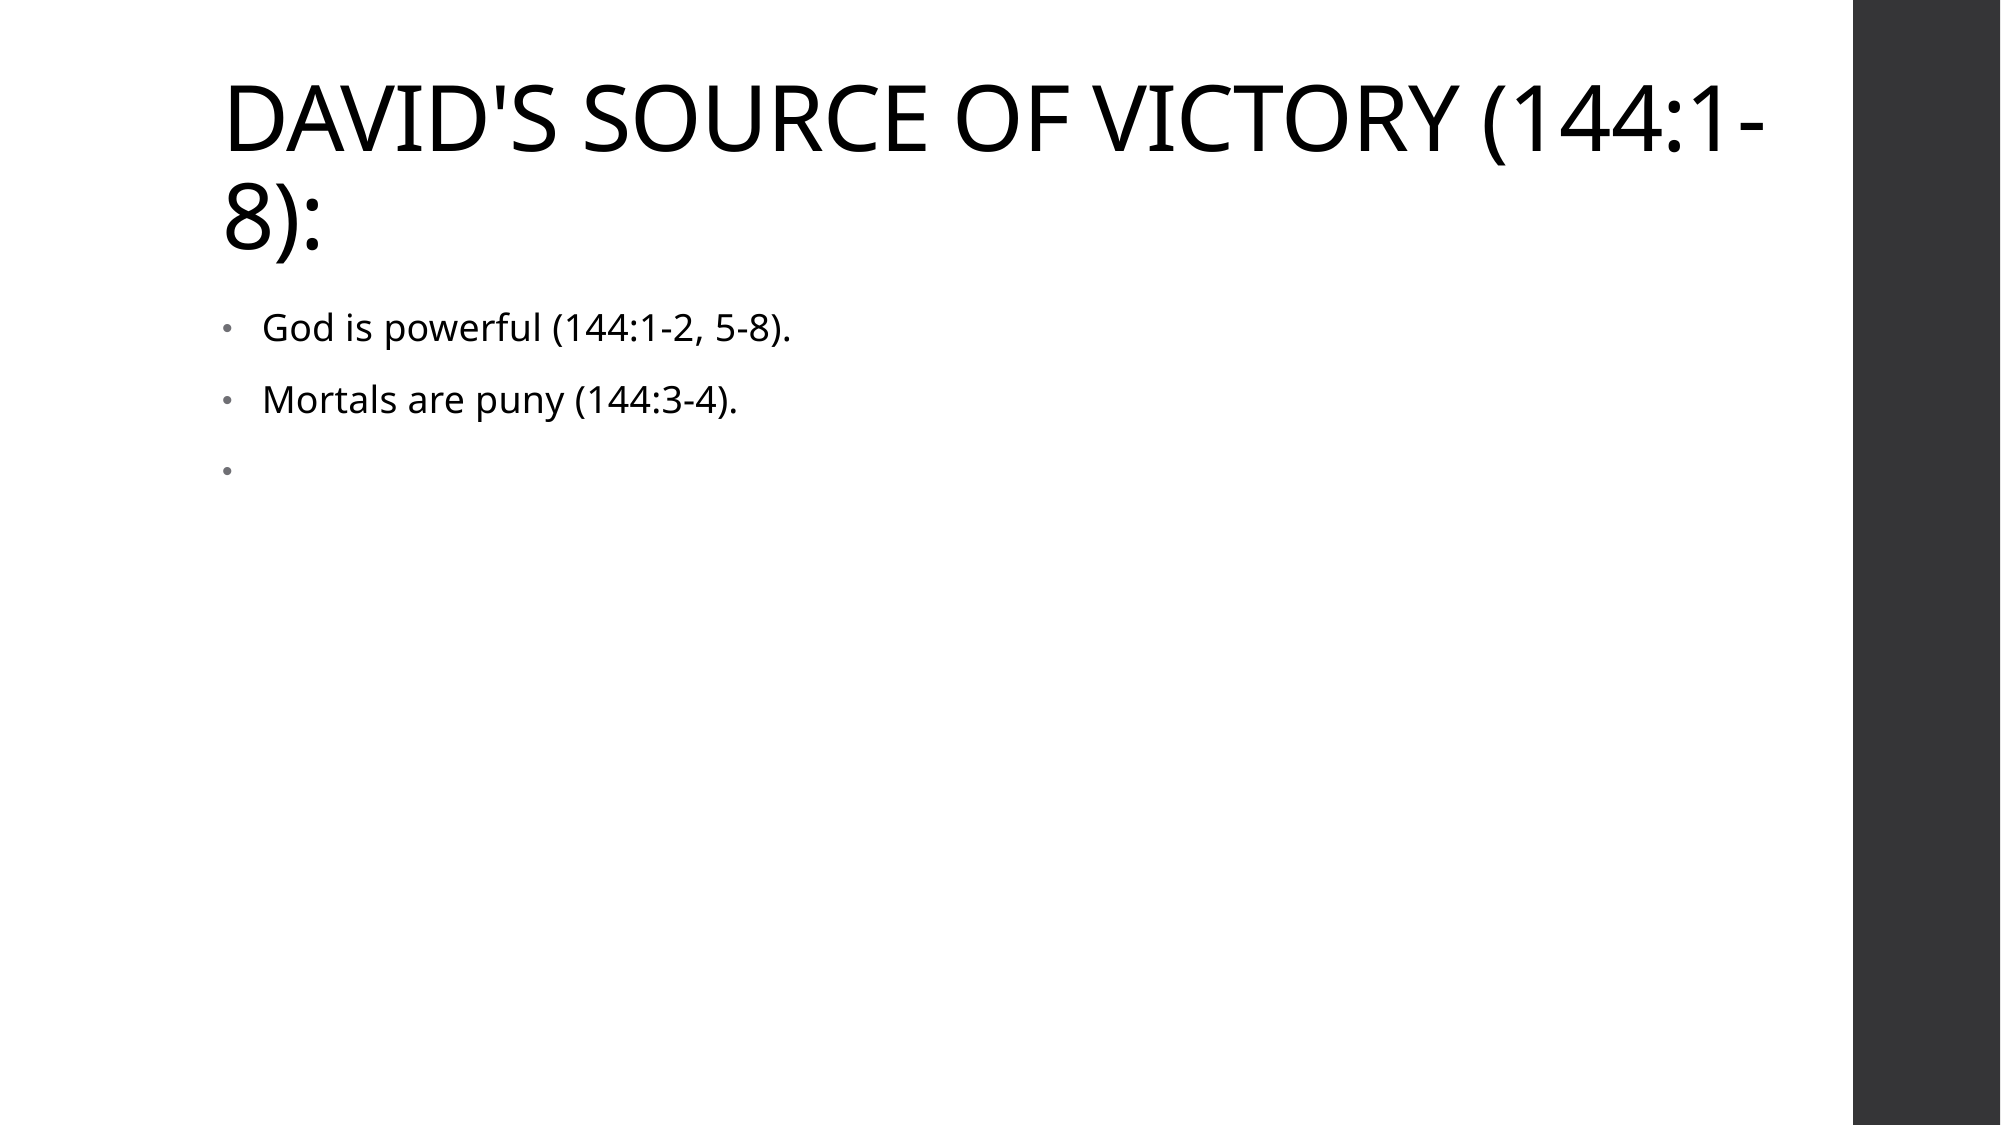

# DAVID'S SOURCE OF VICTORY (144:1-8):
 God is powerful (144:1-2, 5-8).
 Mortals are puny (144:3-4).